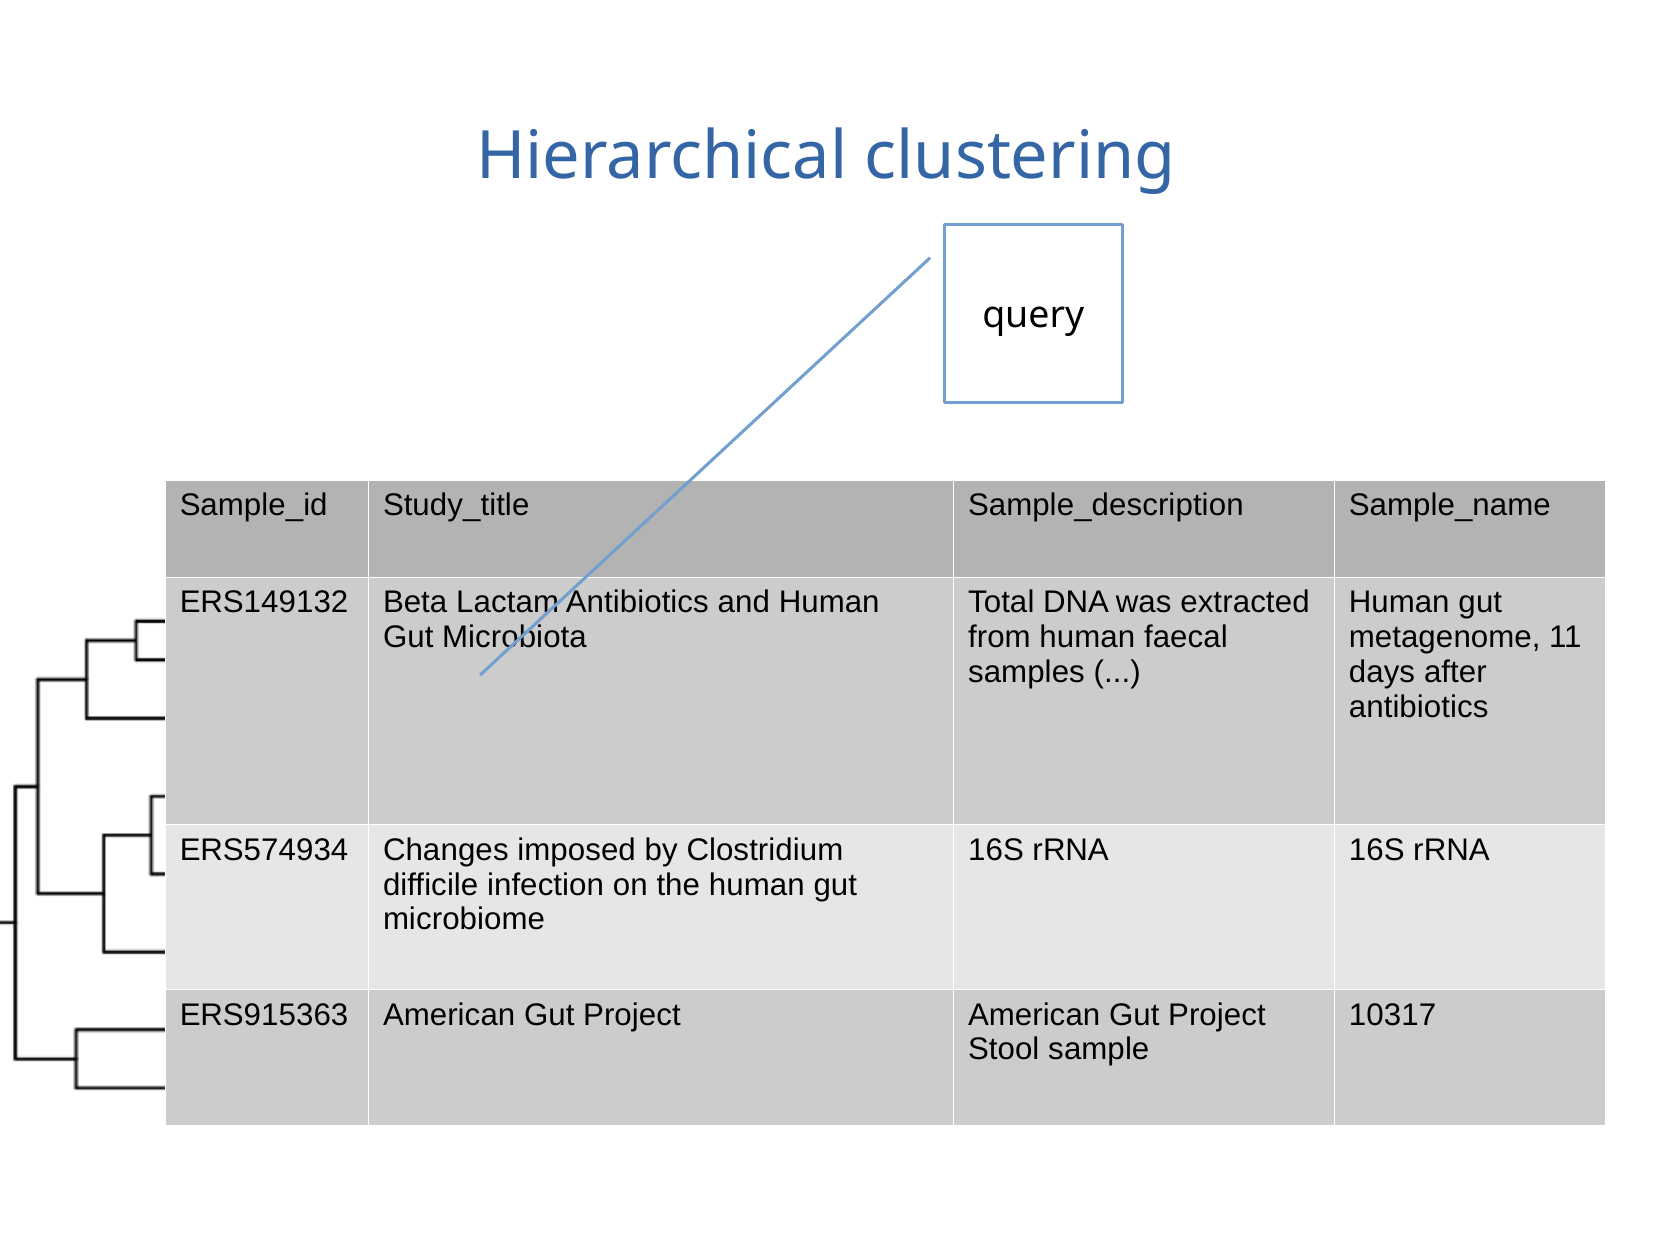

# Hierarchical clustering
query
| Sample\_id | Study\_title | Sample\_description | Sample\_name |
| --- | --- | --- | --- |
| ERS149132 | Beta Lactam Antibiotics and Human Gut Microbiota | Total DNA was extracted from human faecal samples (...) | Human gut metagenome, 11 days after antibiotics |
| ERS574934 | Changes imposed by Clostridium difficile infection on the human gut microbiome | 16S rRNA | 16S rRNA |
| ERS915363 | American Gut Project | American Gut Project Stool sample | 10317 |
This is example of how something may make sense, like perhaps our sample has actually something to do with clostridium infection. It may be worthwhile to go look this project up, and perhaps there is some relevant information there. Perhaps not. There are hundreds project available out there, and this is the one that's more likely to help.